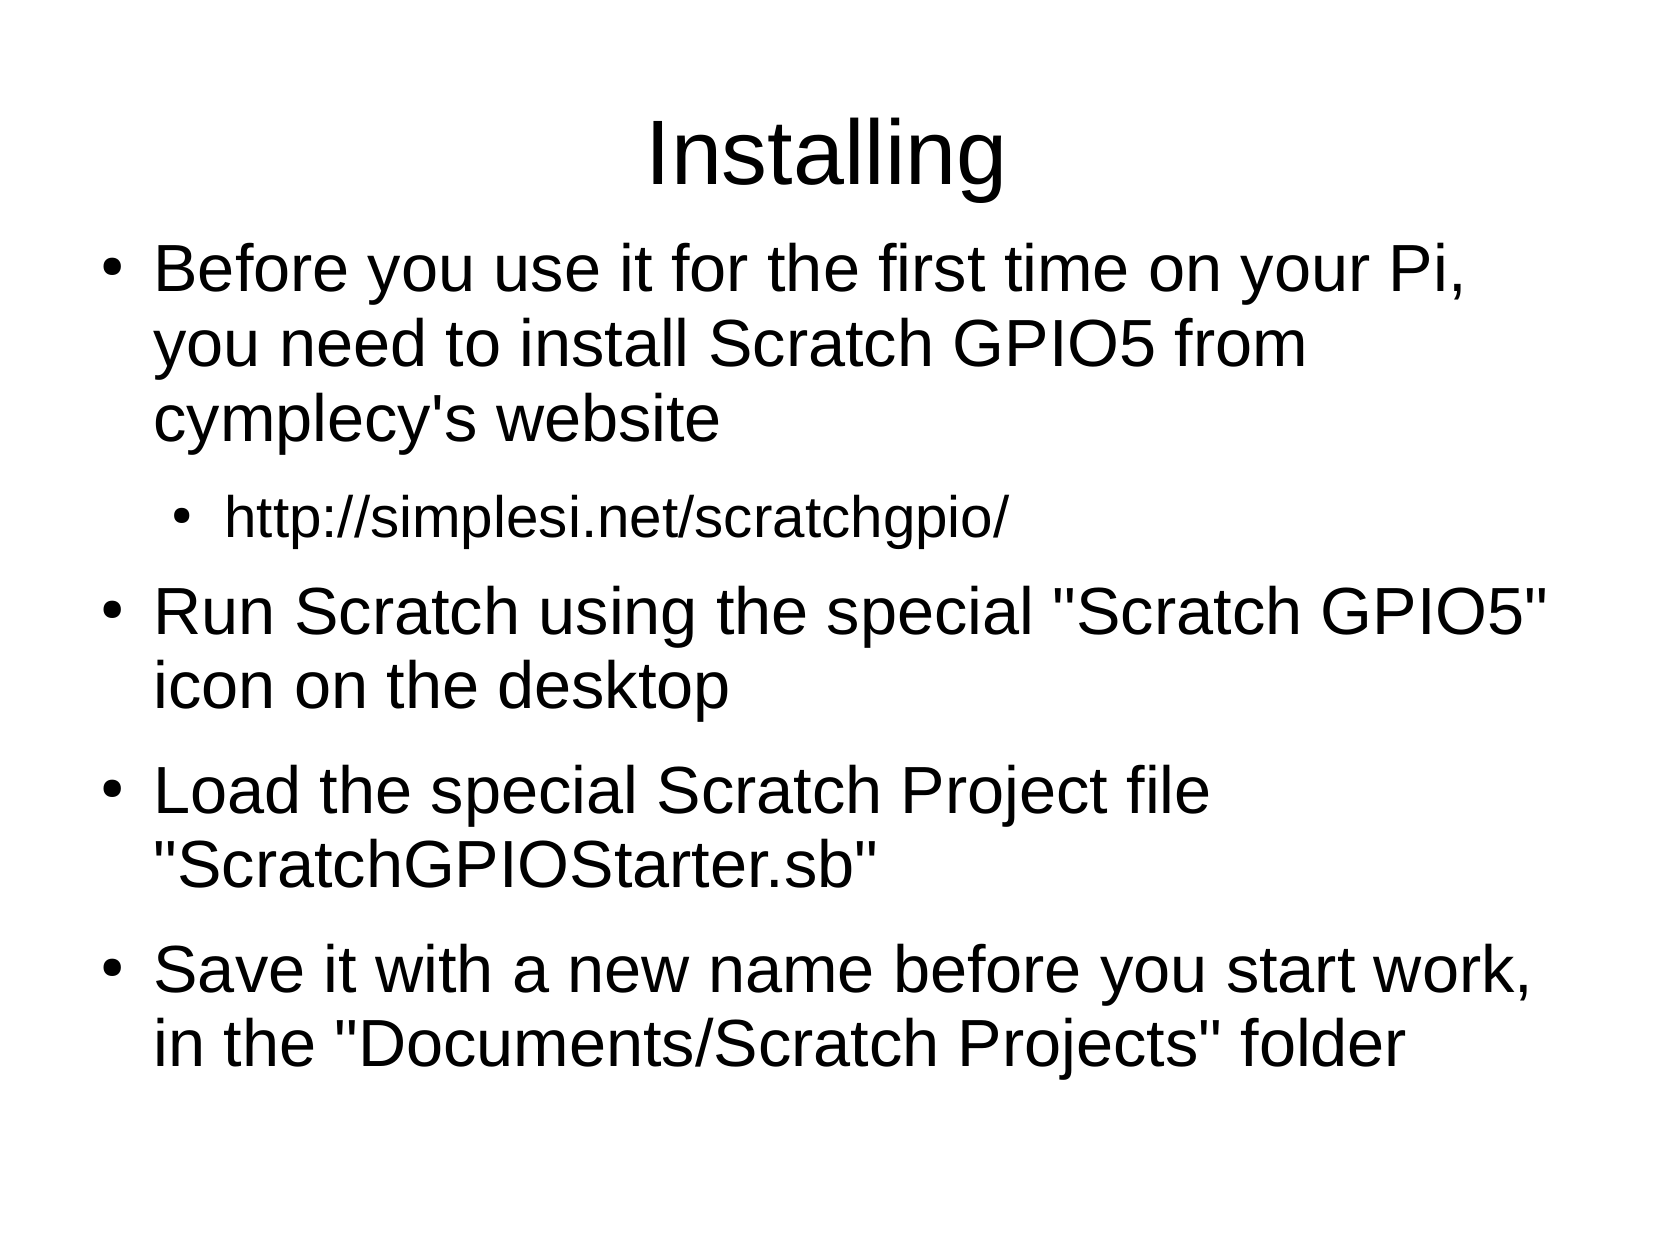

# Installing
Before you use it for the first time on your Pi, you need to install Scratch GPIO5 from cymplecy's website
http://simplesi.net/scratchgpio/
Run Scratch using the special "Scratch GPIO5" icon on the desktop
Load the special Scratch Project file "ScratchGPIOStarter.sb"
Save it with a new name before you start work, in the "Documents/Scratch Projects" folder